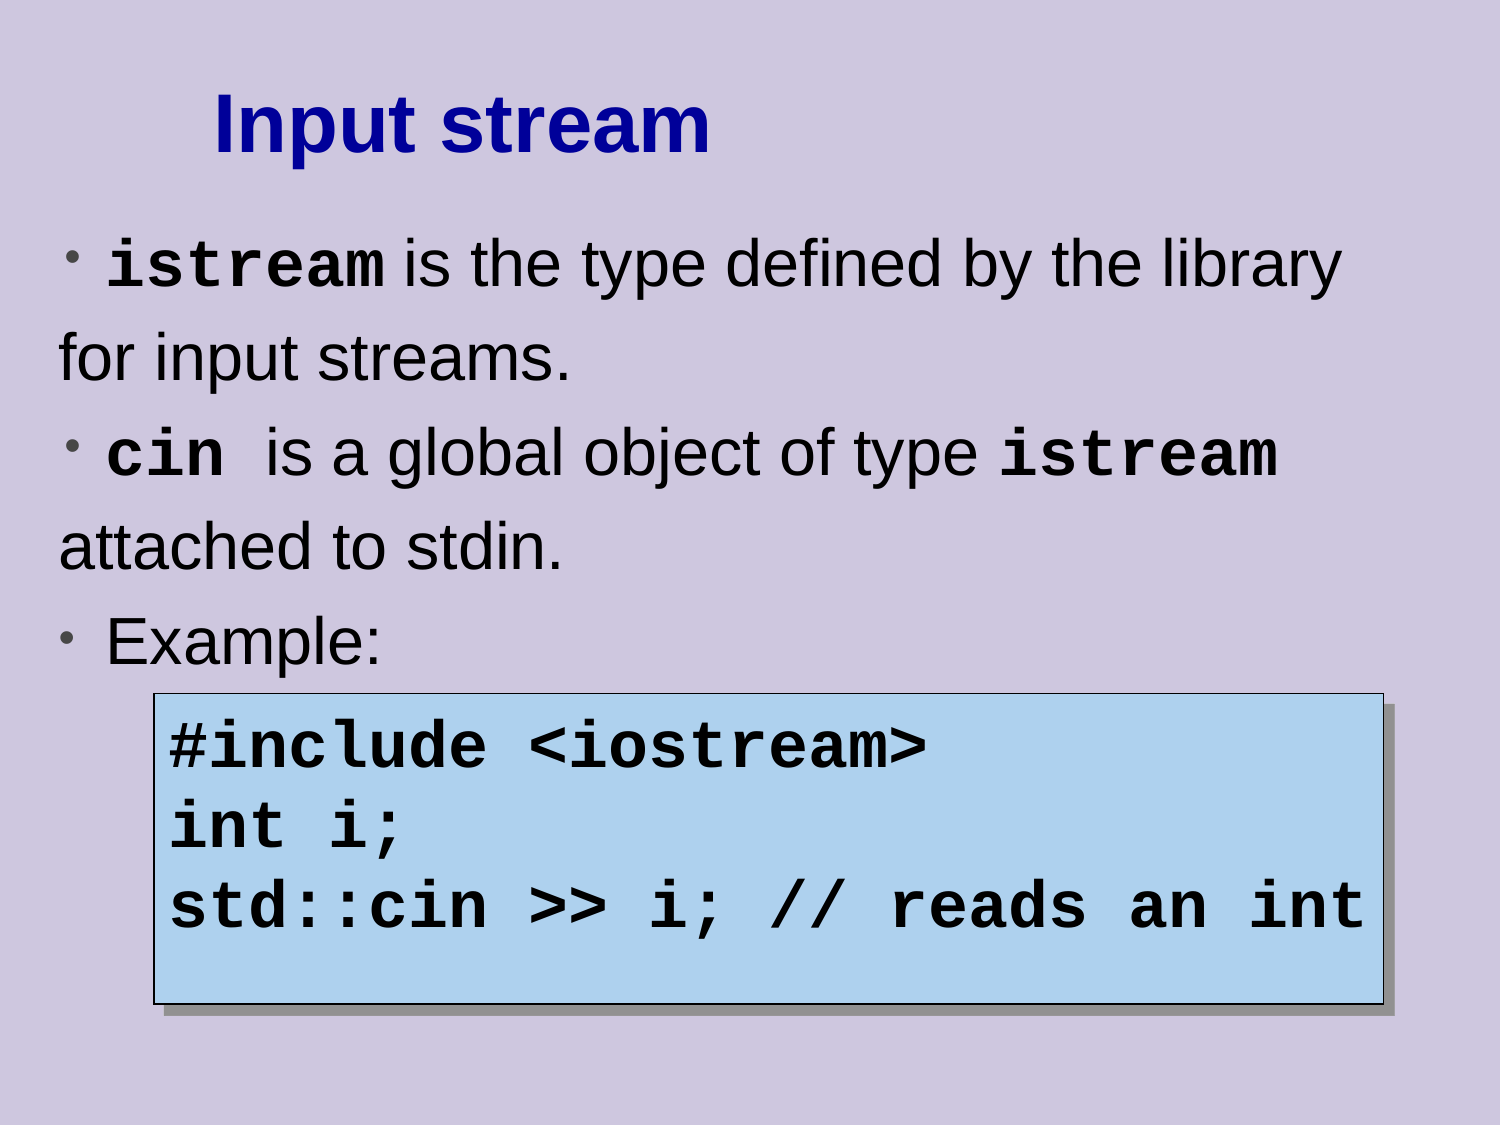

# Input stream
istream is the type defined by the library
for input streams.
cin is a global object of type istream
attached to stdin.
Example:
#include <iostream>
int i;
std::cin >> i; // reads an int